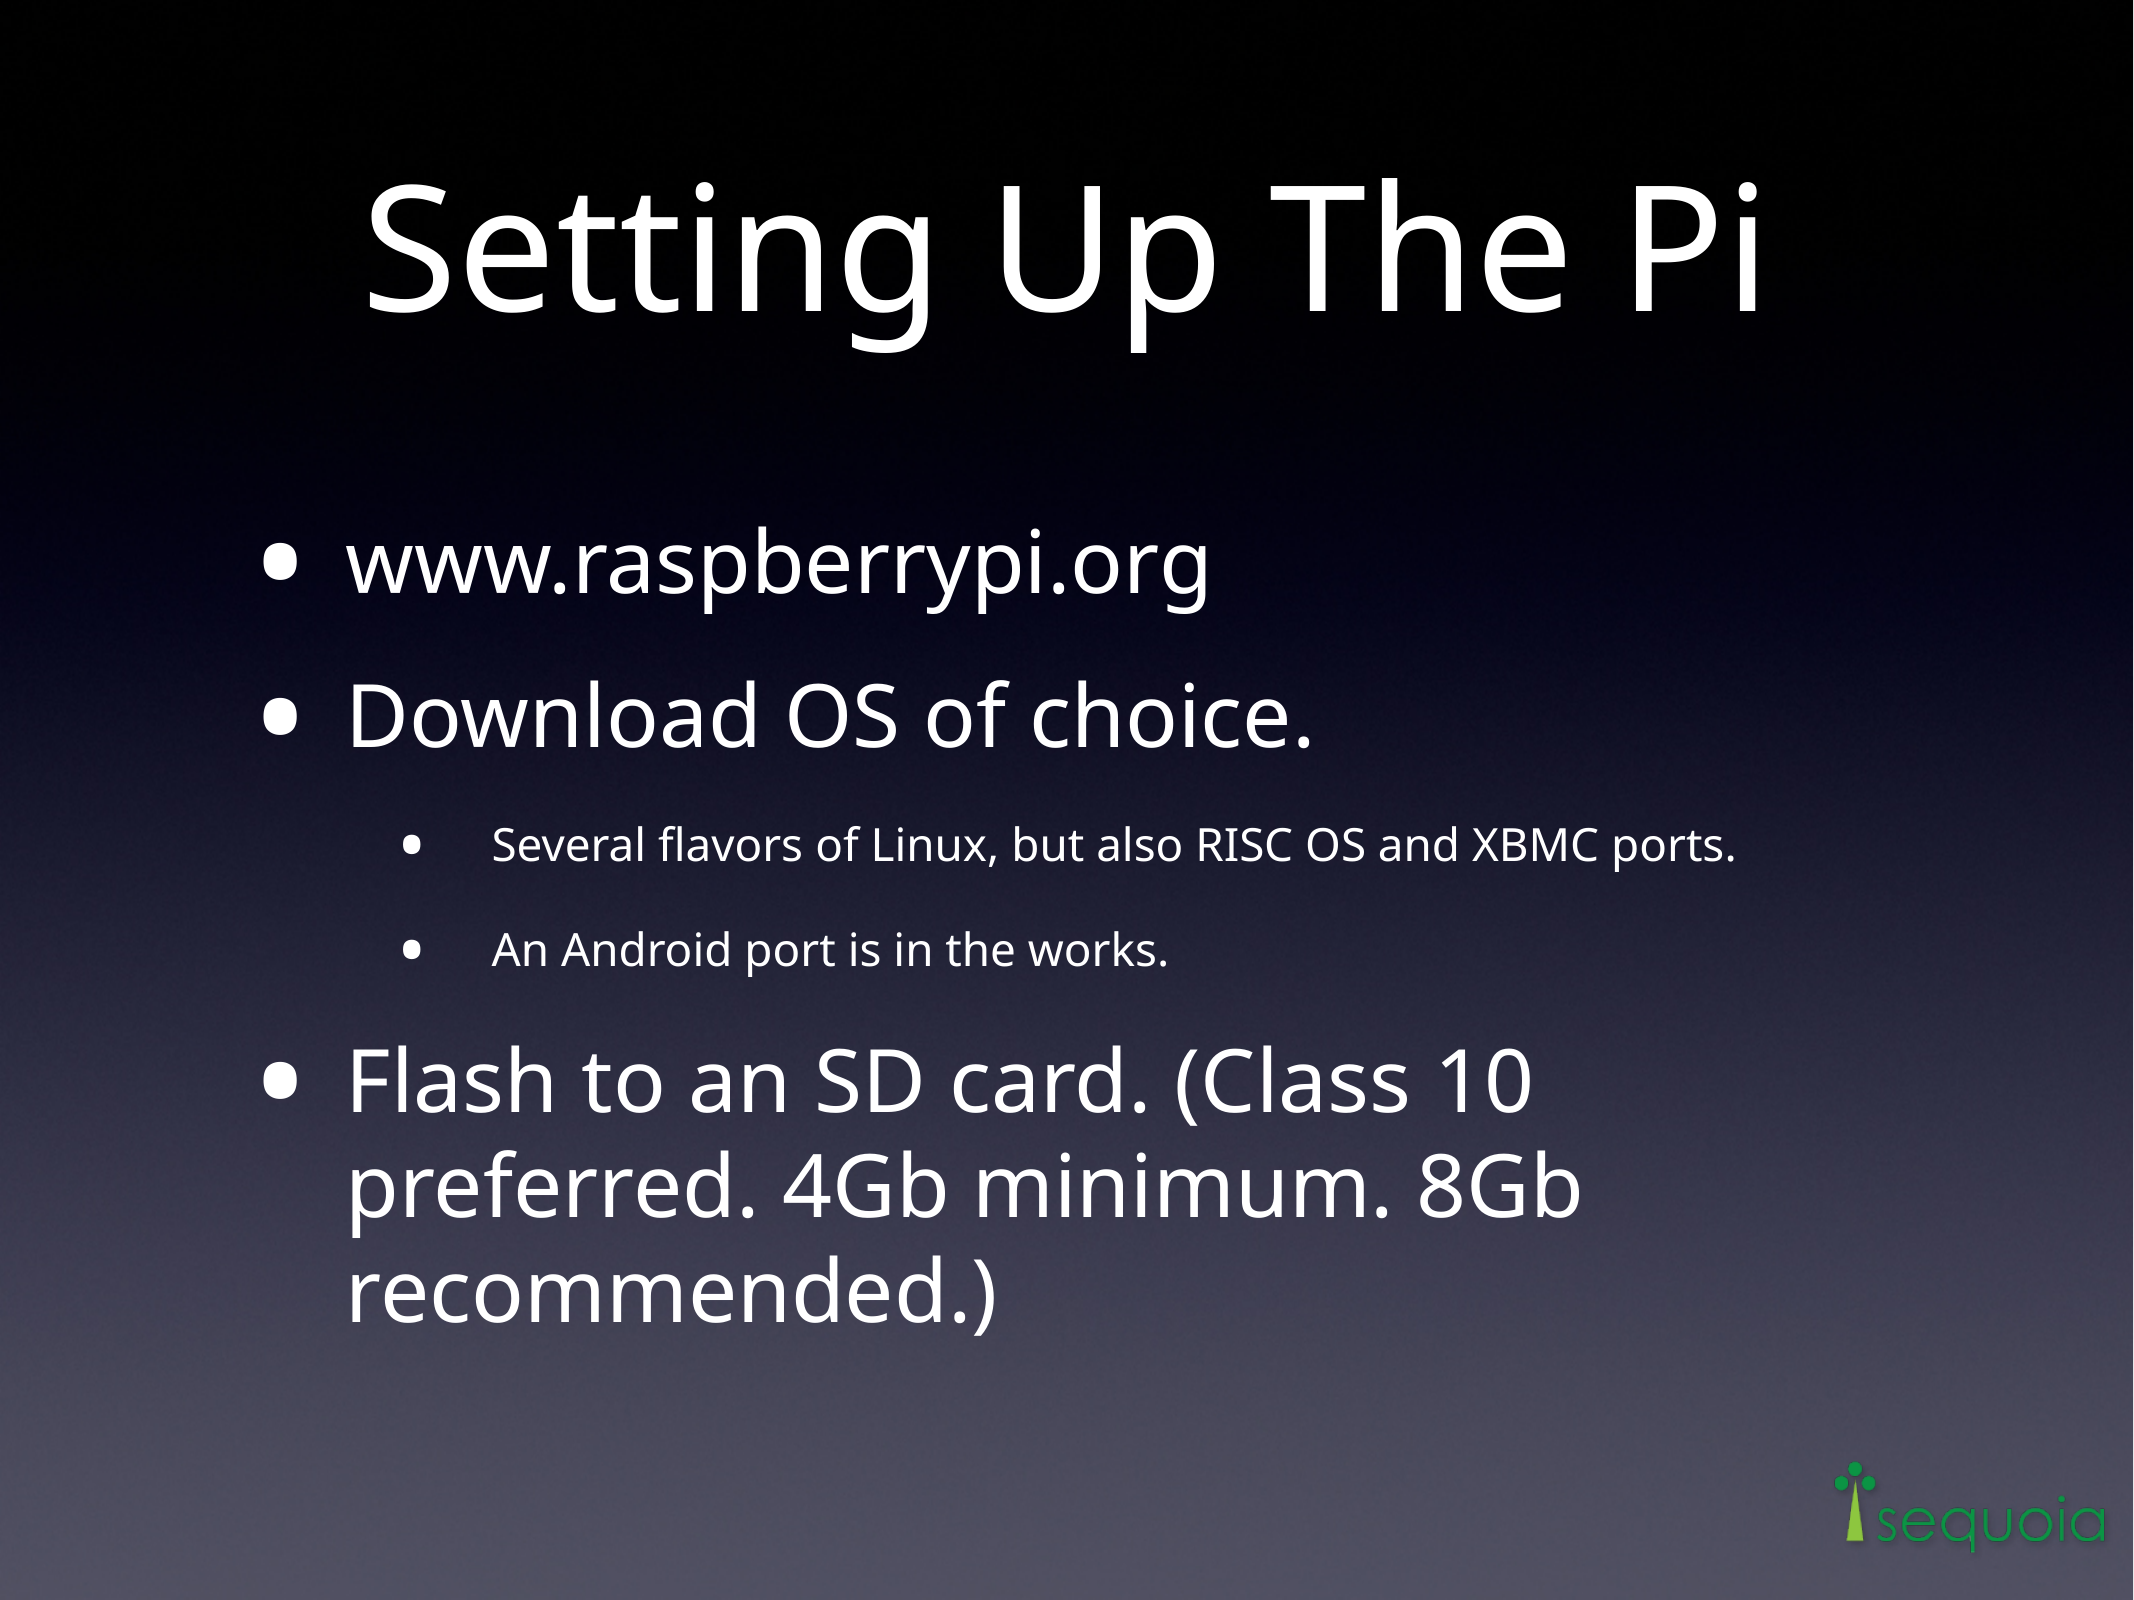

# Setting Up The Pi
www.raspberrypi.org
Download OS of choice.
Several flavors of Linux, but also RISC OS and XBMC ports.
An Android port is in the works.
Flash to an SD card. (Class 10 preferred. 4Gb minimum. 8Gb recommended.)